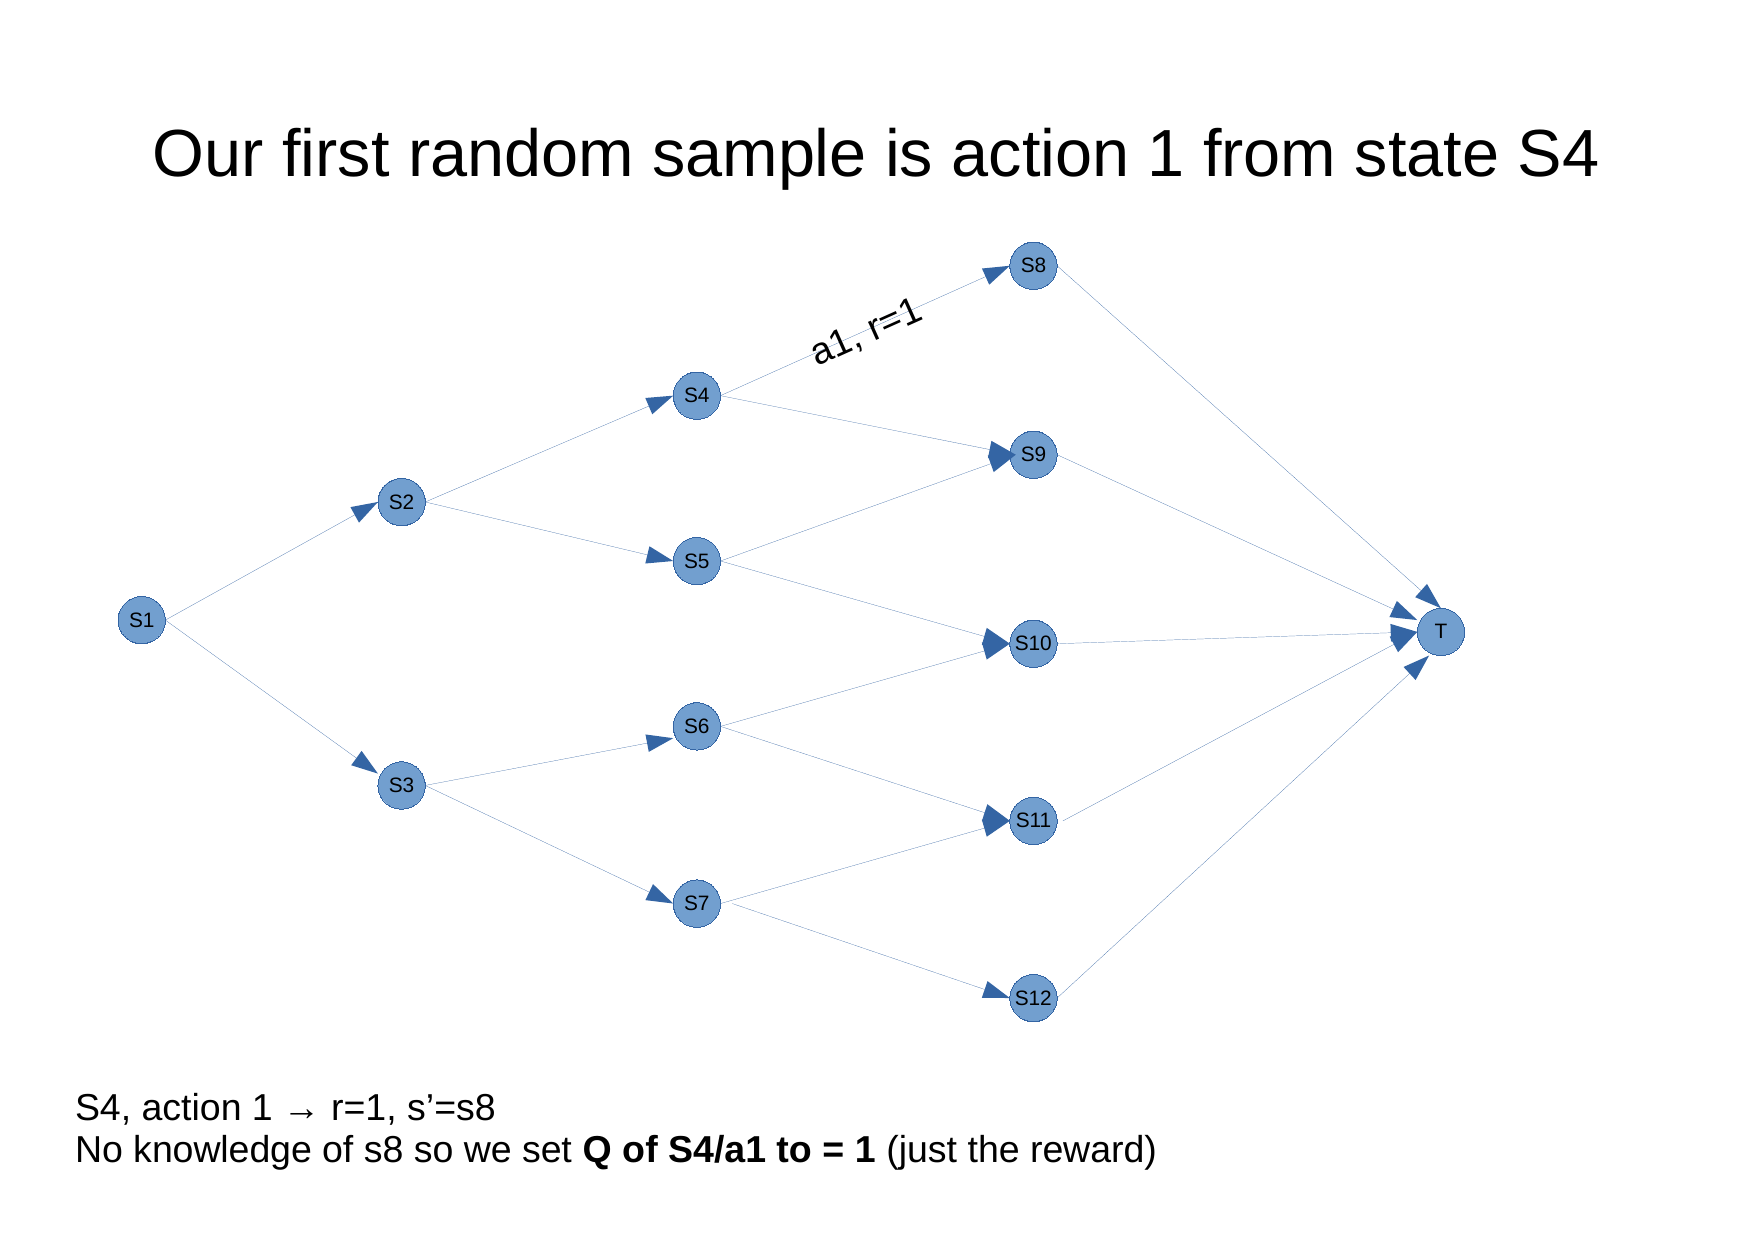

# Our first random sample is action 1 from state S4
S8
a1, r=1
S4
S9
S2
S2
S5
S1
T
S10
S6
S3
S11
S7
S12
S4, action 1 → r=1, s’=s8
No knowledge of s8 so we set Q of S4/a1 to = 1 (just the reward)